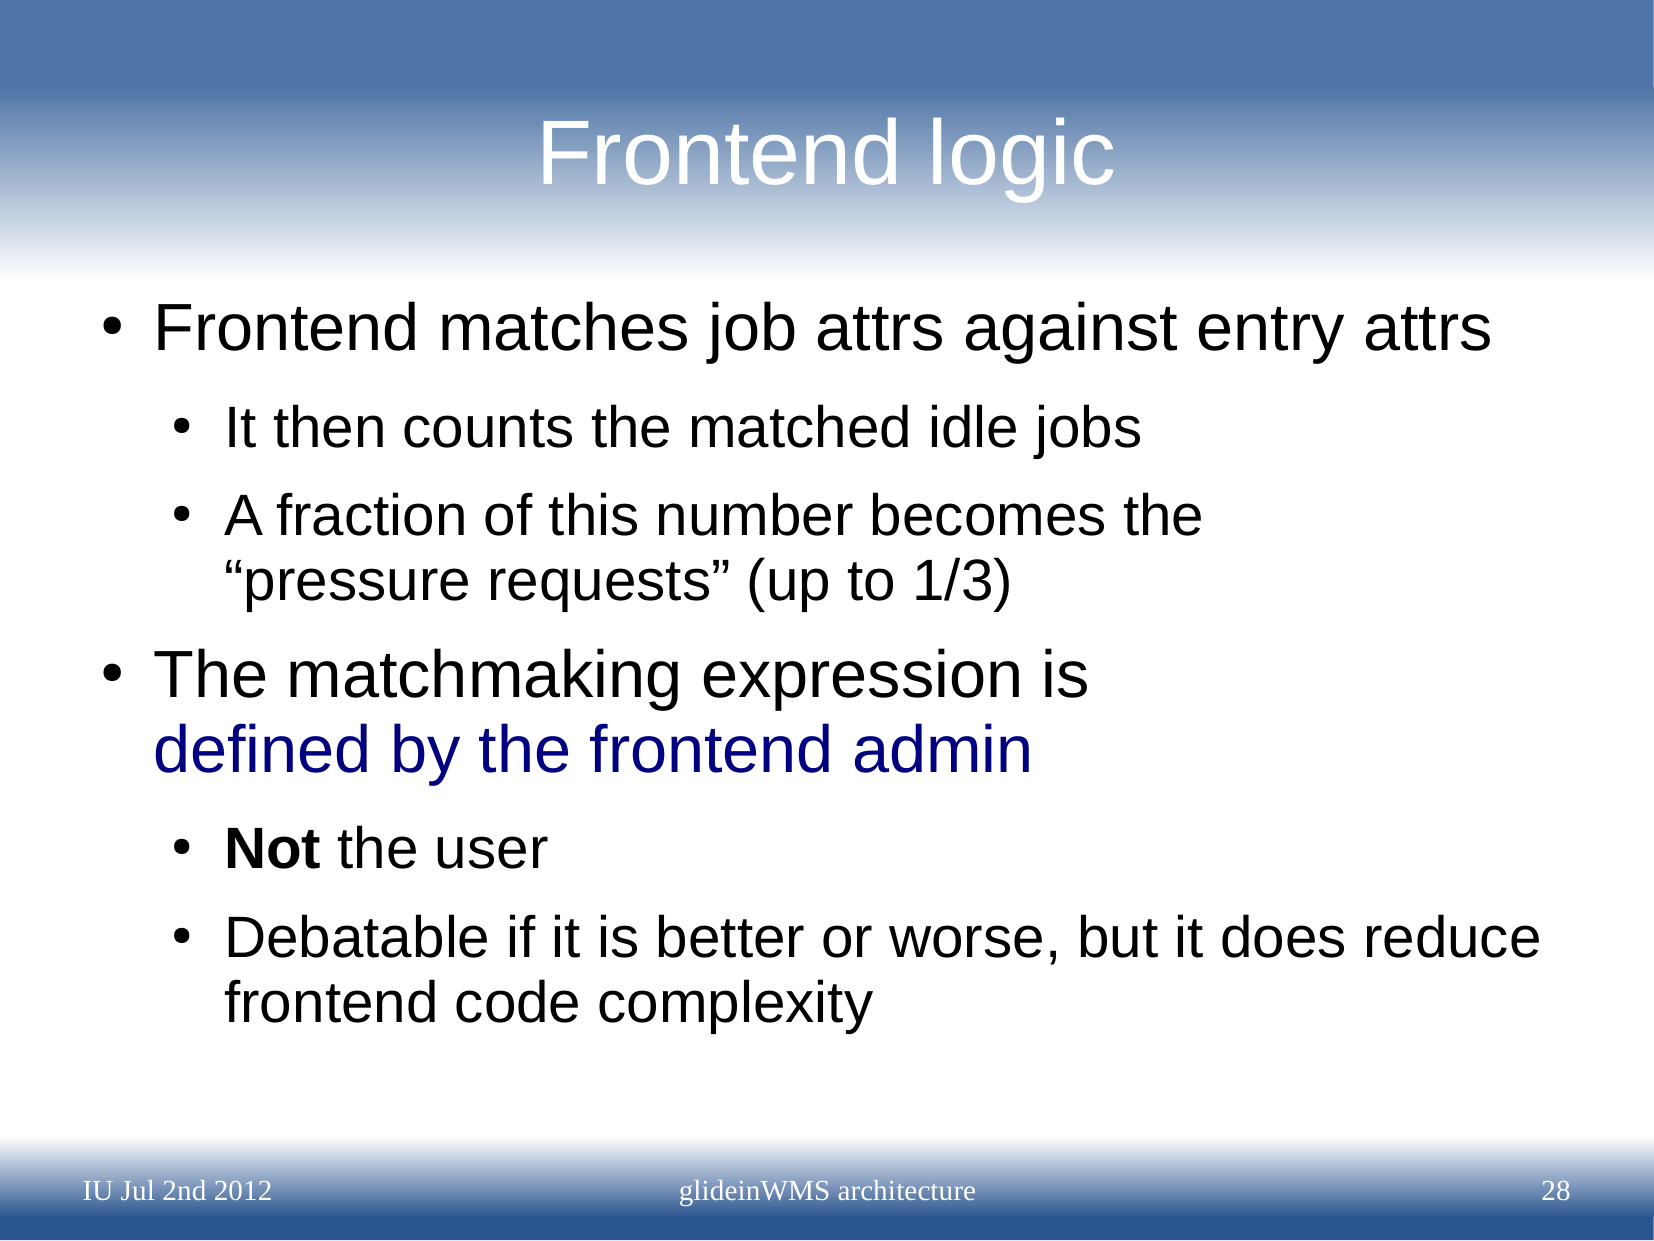

# Frontend logic
Frontend matches job attrs against entry attrs
It then counts the matched idle jobs
A fraction of this number becomes the
“pressure requests” (up to 1/3)
The matchmaking expression is
defined by the frontend admin
Not the user
Debatable if it is better or worse, but it does reduce frontend code complexity
IU Jul 2nd 2012
glideinWMS architecture
28